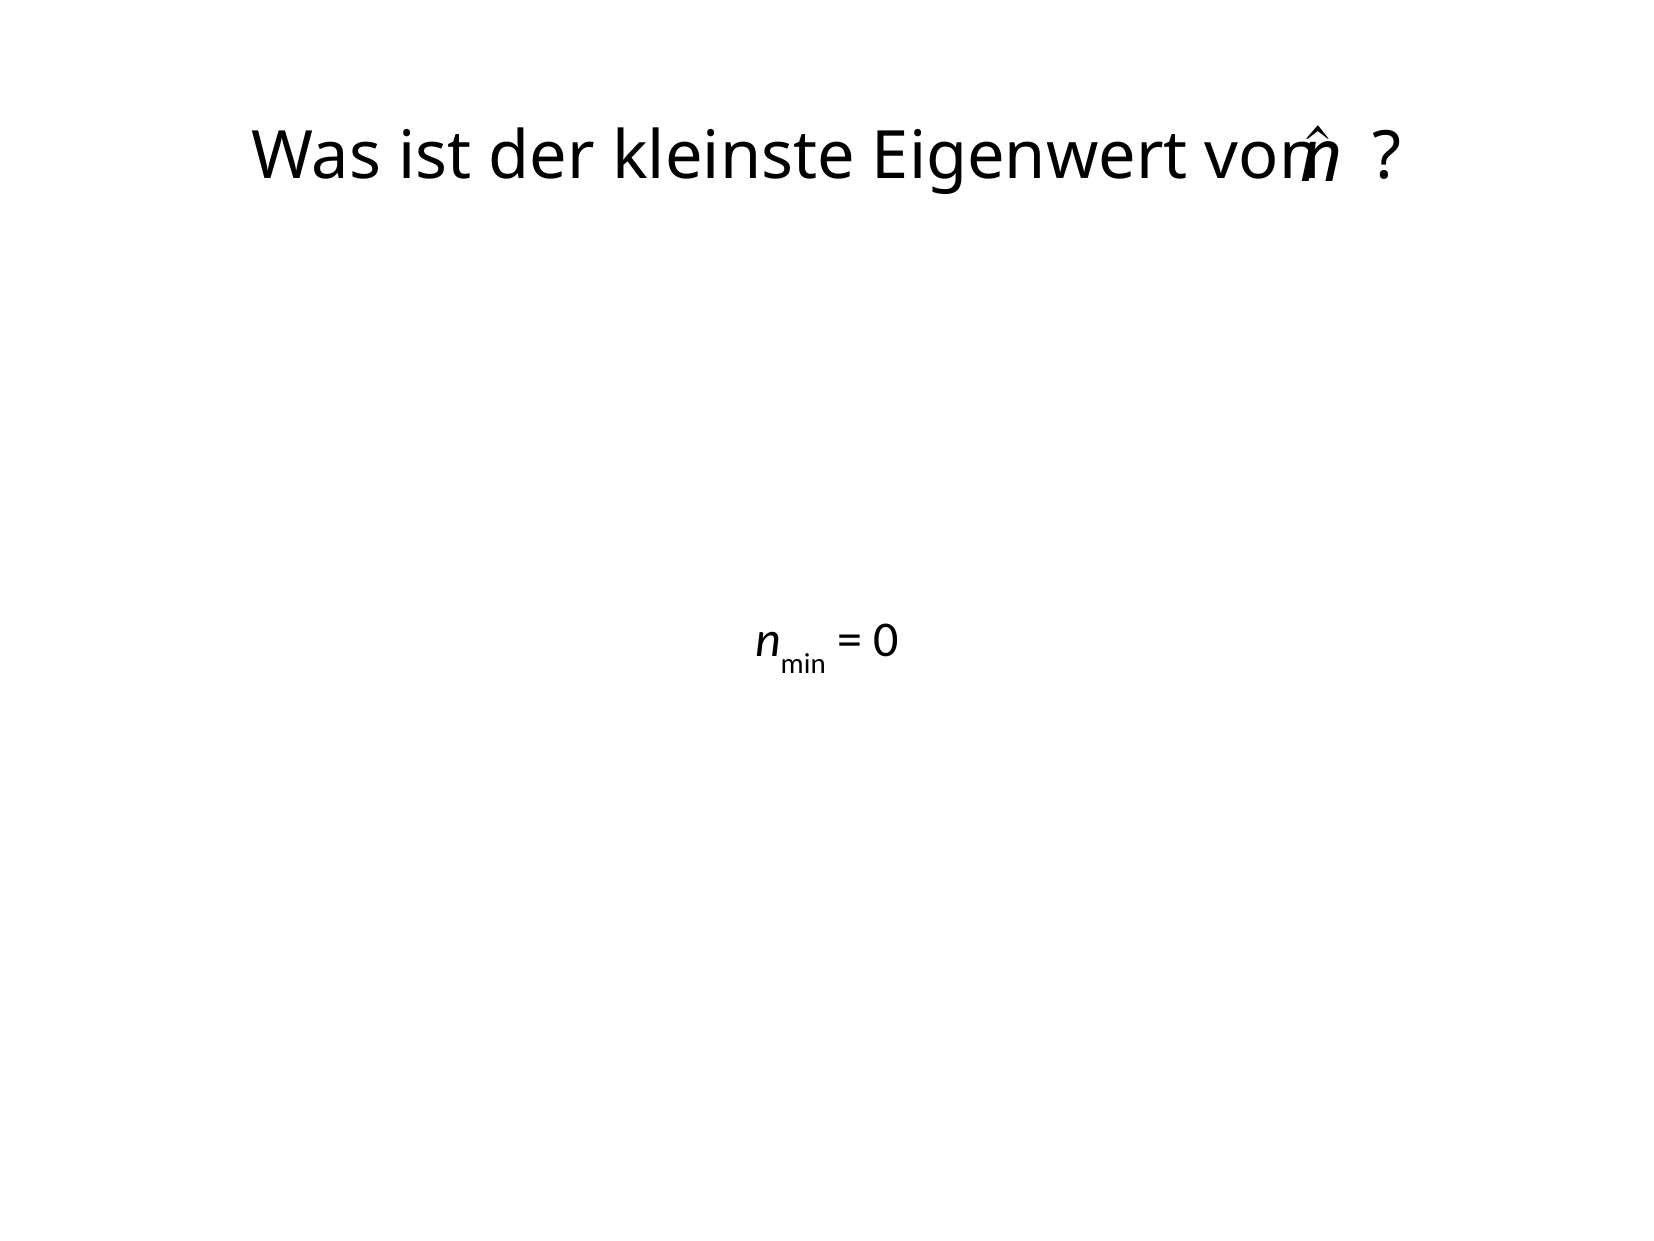

# Was ist der kleinste Eigenwert von ?
nmin = 0